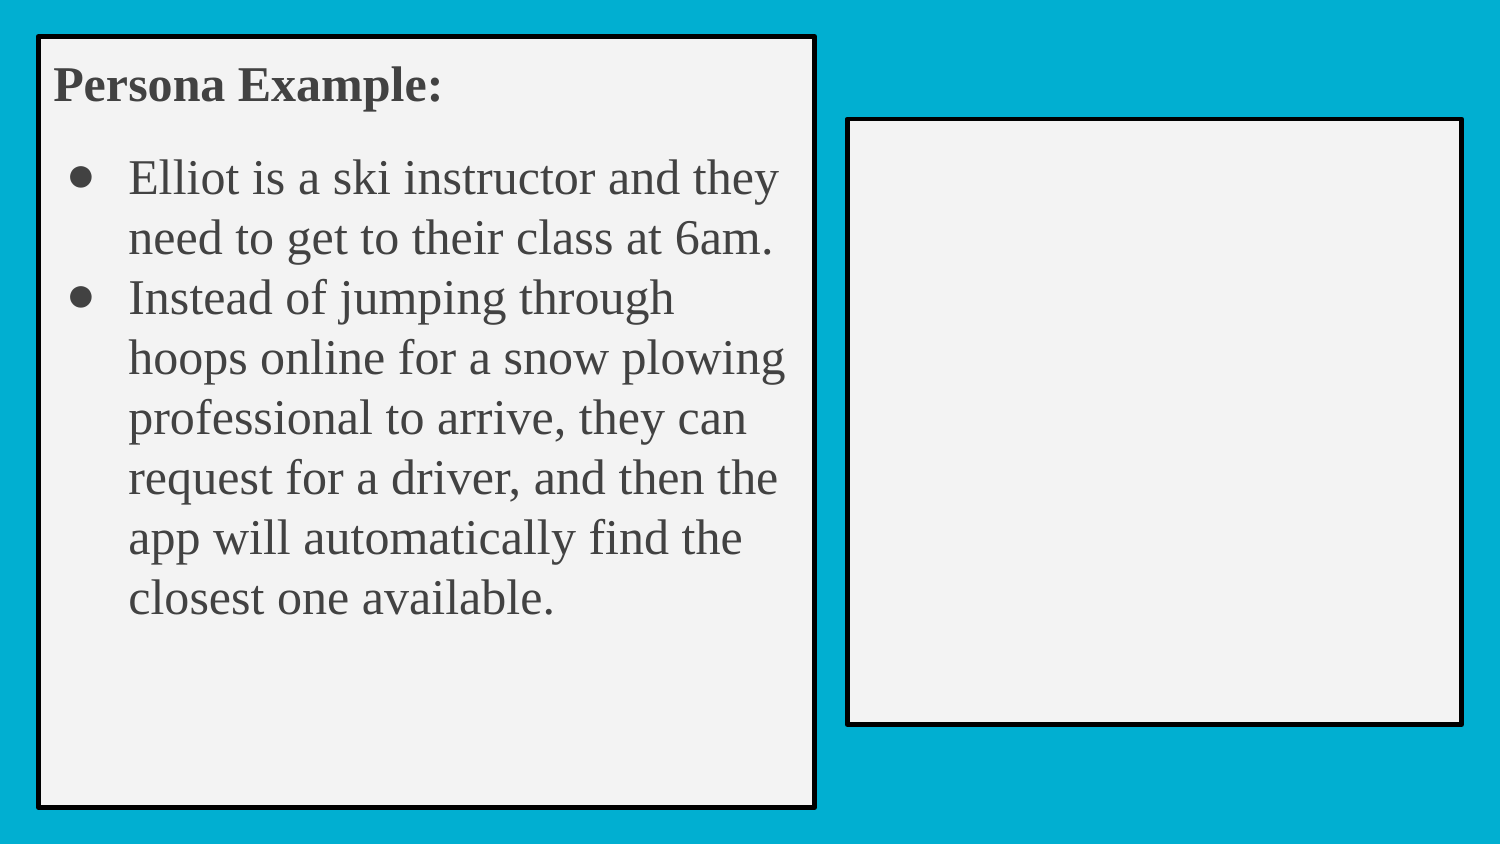

# Persona Example:
Elliot is a ski instructor and they need to get to their class at 6am.
Instead of jumping through hoops online for a snow plowing professional to arrive, they can request for a driver, and then the app will automatically find the closest one available.